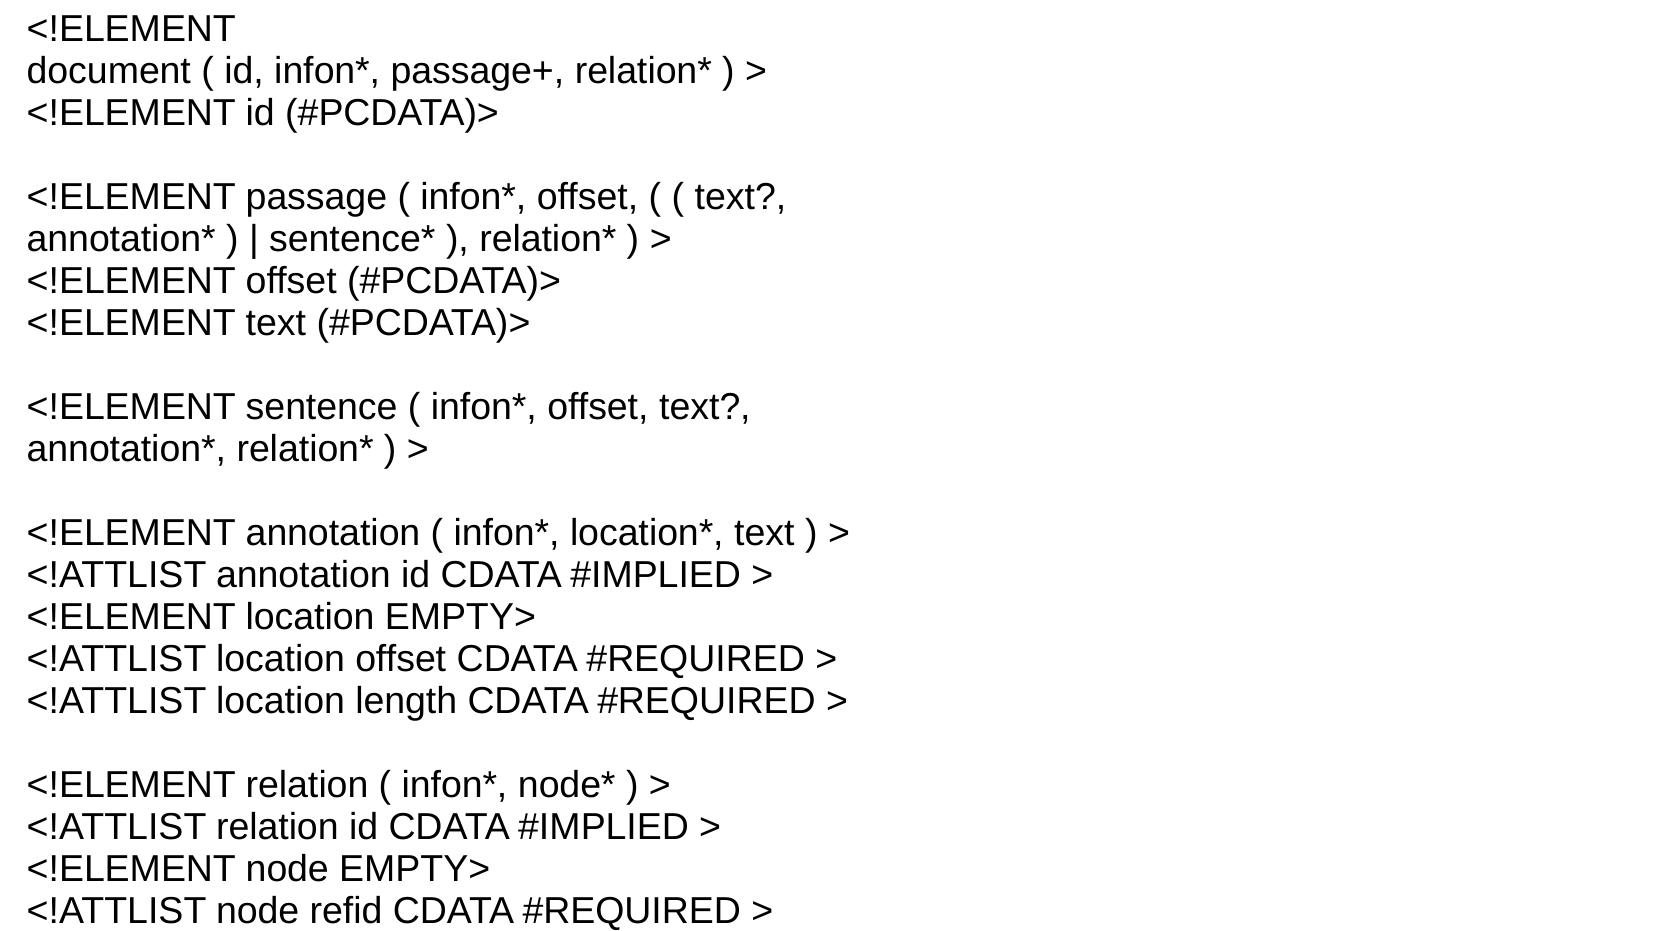

<!ELEMENT
document ( id, infon*, passage+, relation* ) >
<!ELEMENT id (#PCDATA)>
<!ELEMENT passage ( infon*, offset, ( ( text?, annotation* ) | sentence* ), relation* ) >
<!ELEMENT offset (#PCDATA)>
<!ELEMENT text (#PCDATA)>
<!ELEMENT sentence ( infon*, offset, text?, annotation*, relation* ) >
<!ELEMENT annotation ( infon*, location*, text ) >
<!ATTLIST annotation id CDATA #IMPLIED >
<!ELEMENT location EMPTY>
<!ATTLIST location offset CDATA #REQUIRED >
<!ATTLIST location length CDATA #REQUIRED >
<!ELEMENT relation ( infon*, node* ) >
<!ATTLIST relation id CDATA #IMPLIED >
<!ELEMENT node EMPTY>
<!ATTLIST node refid CDATA #REQUIRED >
<!ATTLIST node role CDATA "" >